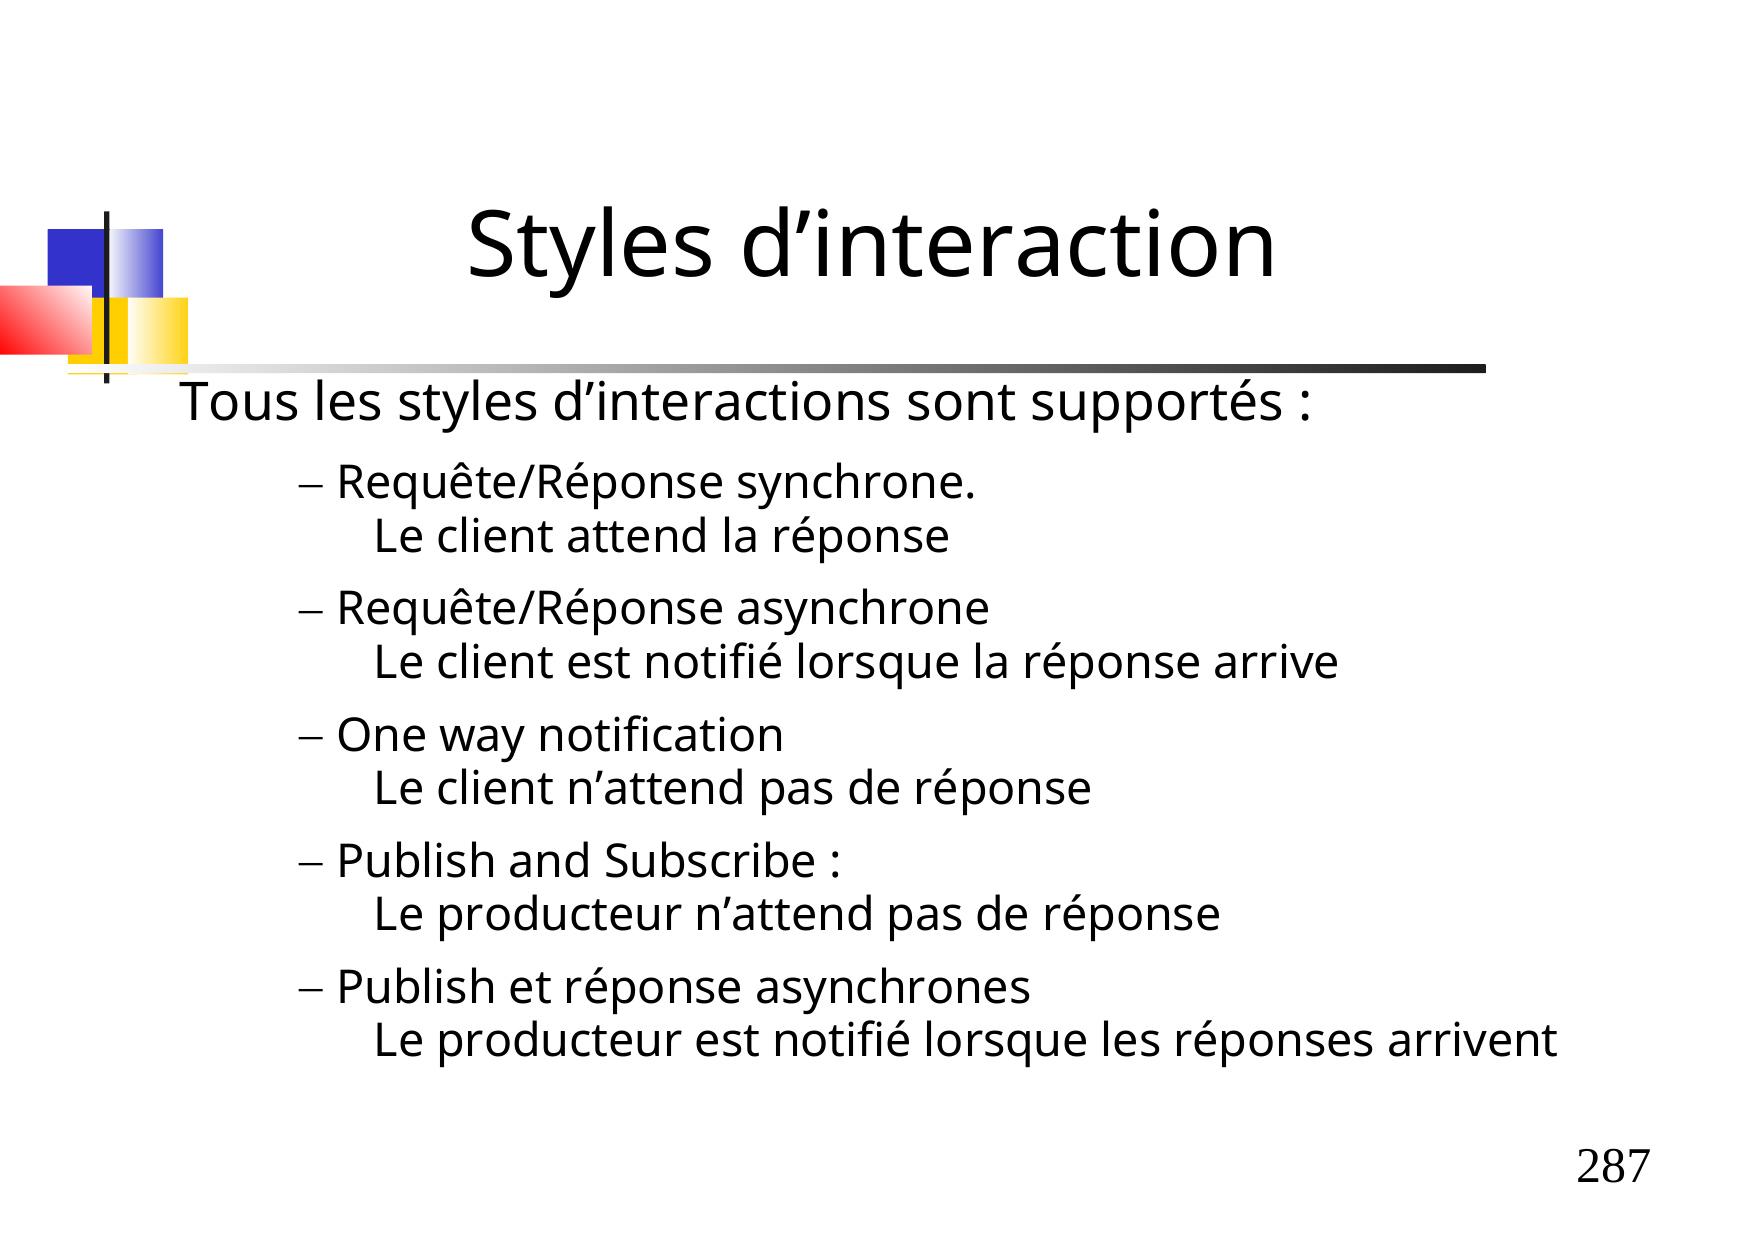

# Styles d’interaction
Tous les styles d’interactions sont supportés :
Requête/Réponse synchrone.
Le client attend la réponse
Requête/Réponse asynchrone
Le client est notifié lorsque la réponse arrive
One way notification
Le client n’attend pas de réponse
Publish and Subscribe :
Le producteur n’attend pas de réponse
Publish et réponse asynchrones
Le producteur est notifié lorsque les réponses arrivent